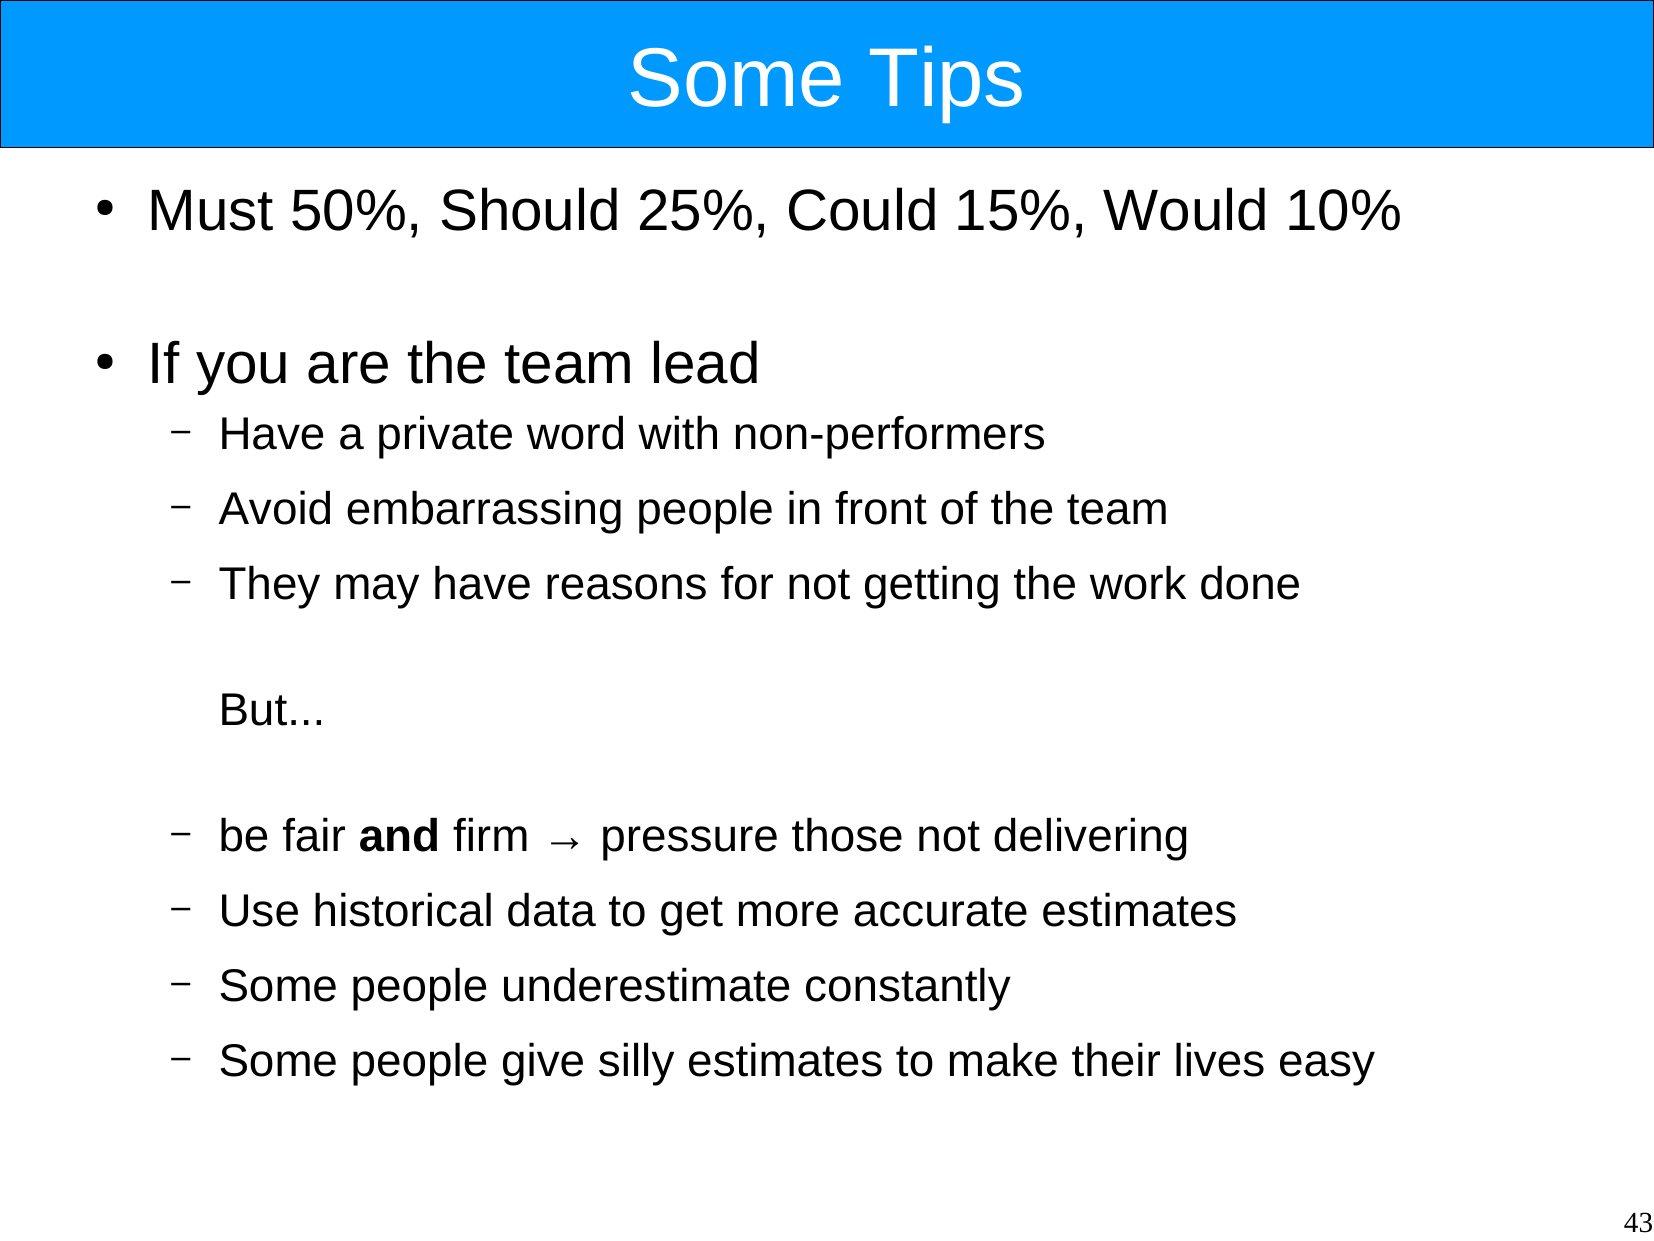

# Some Tips
Must 50%, Should 25%, Could 15%, Would 10%
If you are the team lead
Have a private word with non-performers
Avoid embarrassing people in front of the team
They may have reasons for not getting the work done
But...
be fair and firm → pressure those not delivering
Use historical data to get more accurate estimates
Some people underestimate constantly
Some people give silly estimates to make their lives easy
43